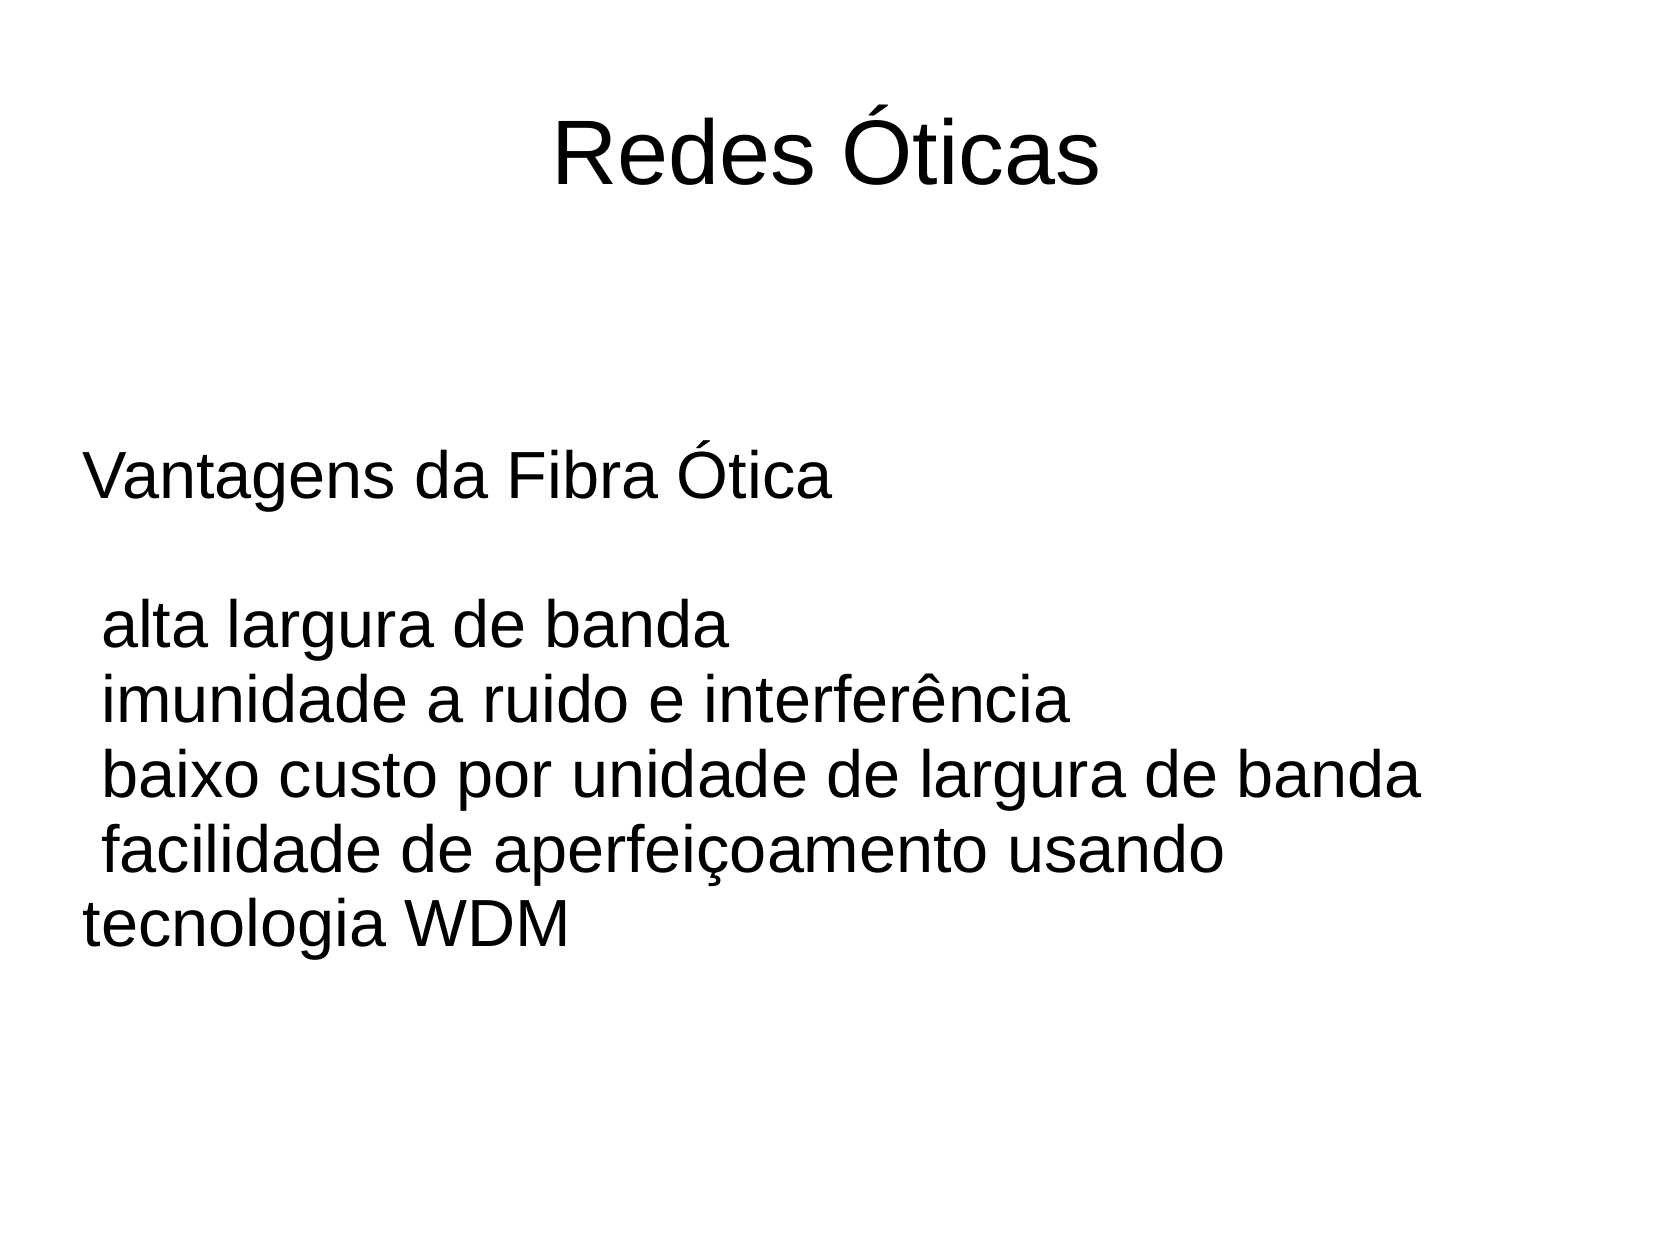

# Redes Óticas
Vantagens da Fibra Ótica
 alta largura de banda
 imunidade a ruido e interferência
 baixo custo por unidade de largura de banda
 facilidade de aperfeiçoamento usando tecnologia WDM